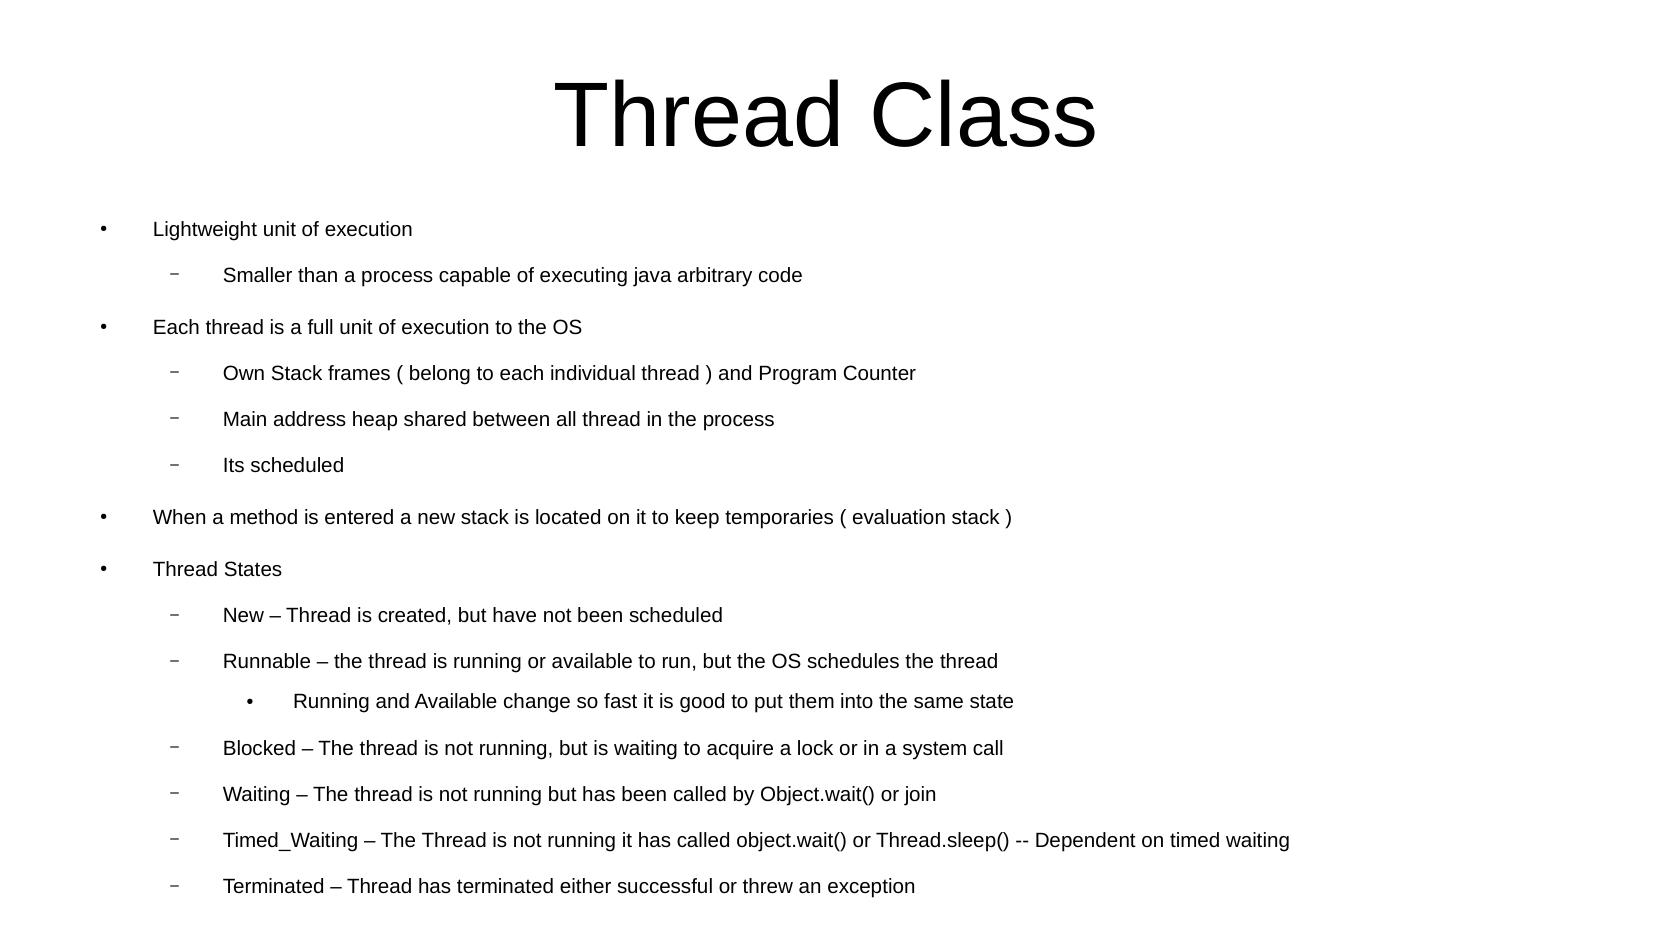

# Thread Class
Lightweight unit of execution
Smaller than a process capable of executing java arbitrary code
Each thread is a full unit of execution to the OS
Own Stack frames ( belong to each individual thread ) and Program Counter
Main address heap shared between all thread in the process
Its scheduled
When a method is entered a new stack is located on it to keep temporaries ( evaluation stack )
Thread States
New – Thread is created, but have not been scheduled
Runnable – the thread is running or available to run, but the OS schedules the thread
Running and Available change so fast it is good to put them into the same state
Blocked – The thread is not running, but is waiting to acquire a lock or in a system call
Waiting – The thread is not running but has been called by Object.wait() or join
Timed_Waiting – The Thread is not running it has called object.wait() or Thread.sleep() -- Dependent on timed waiting
Terminated – Thread has terminated either successful or threw an exception